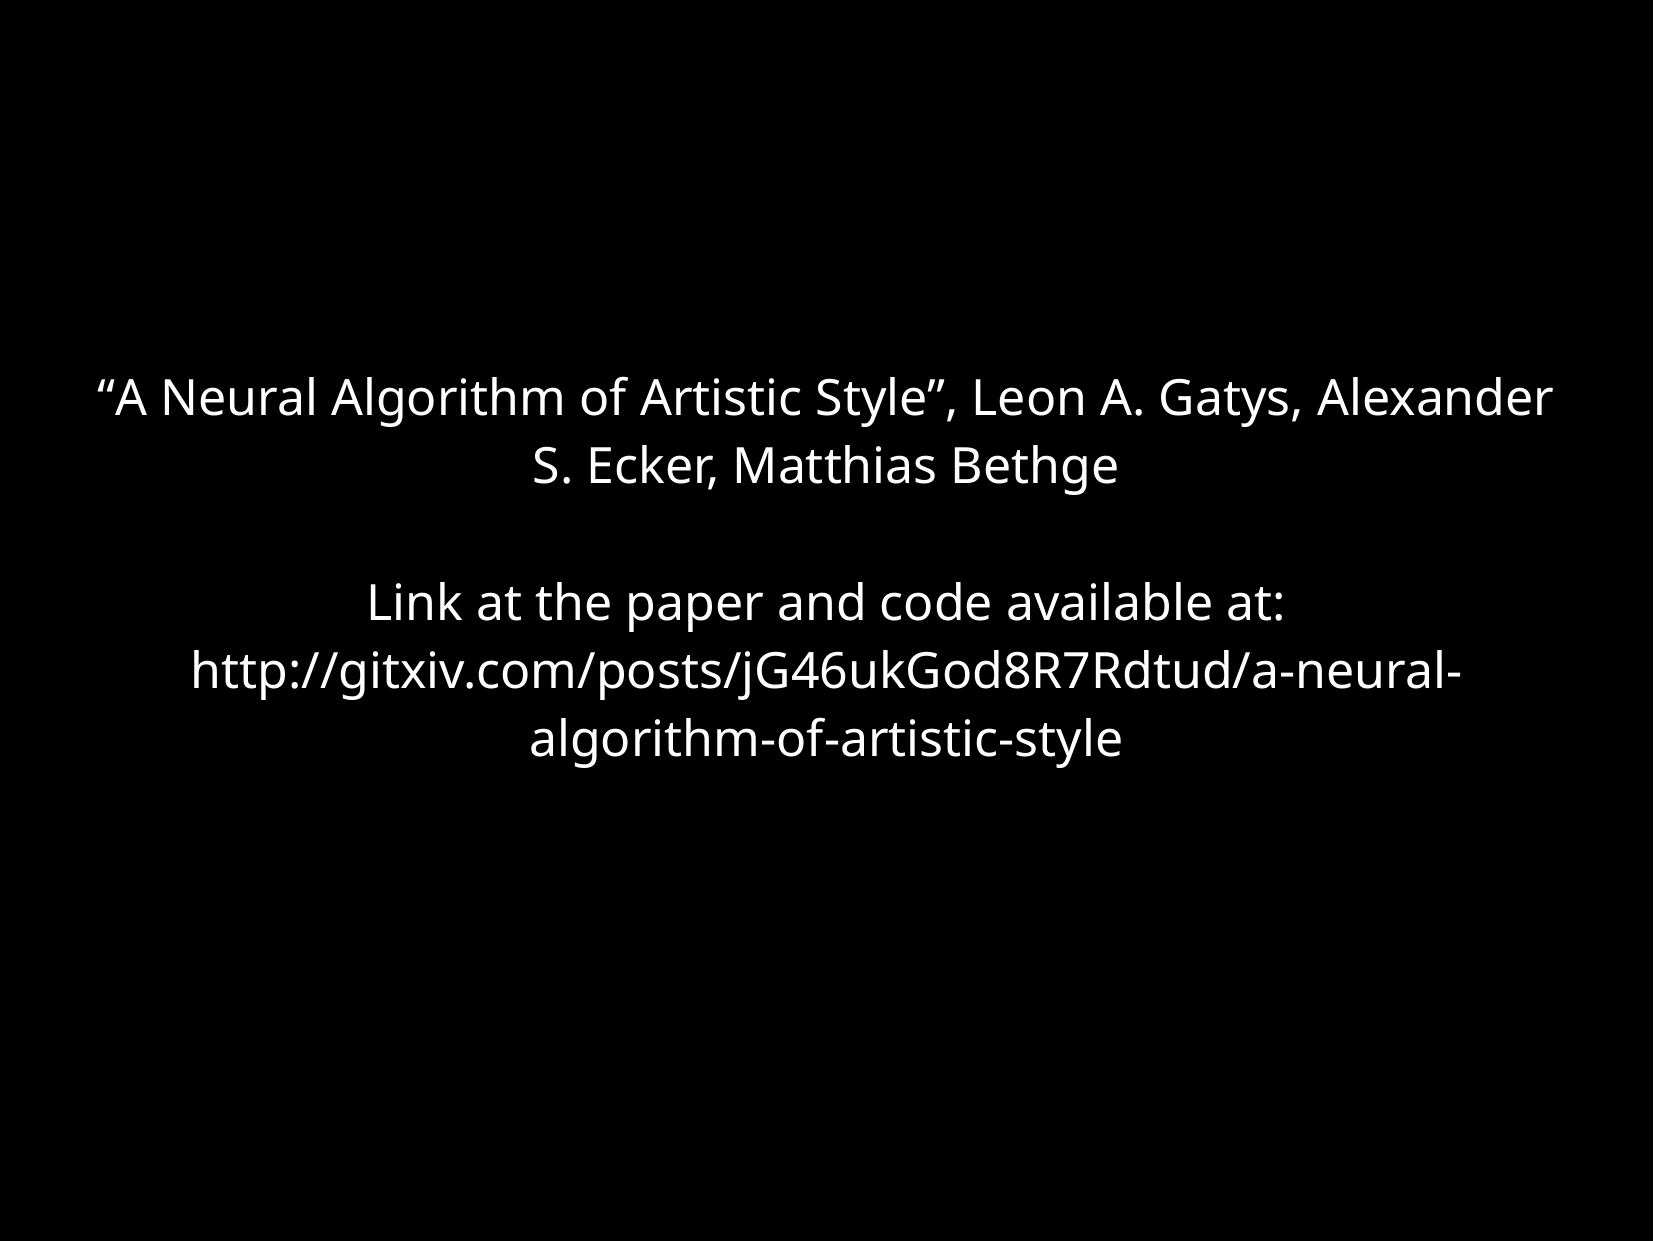

# “A Neural Algorithm of Artistic Style”, Leon A. Gatys, Alexander S. Ecker, Matthias Bethge
Link at the paper and code available at:
http://gitxiv.com/posts/jG46ukGod8R7Rdtud/a-neural-algorithm-of-artistic-style